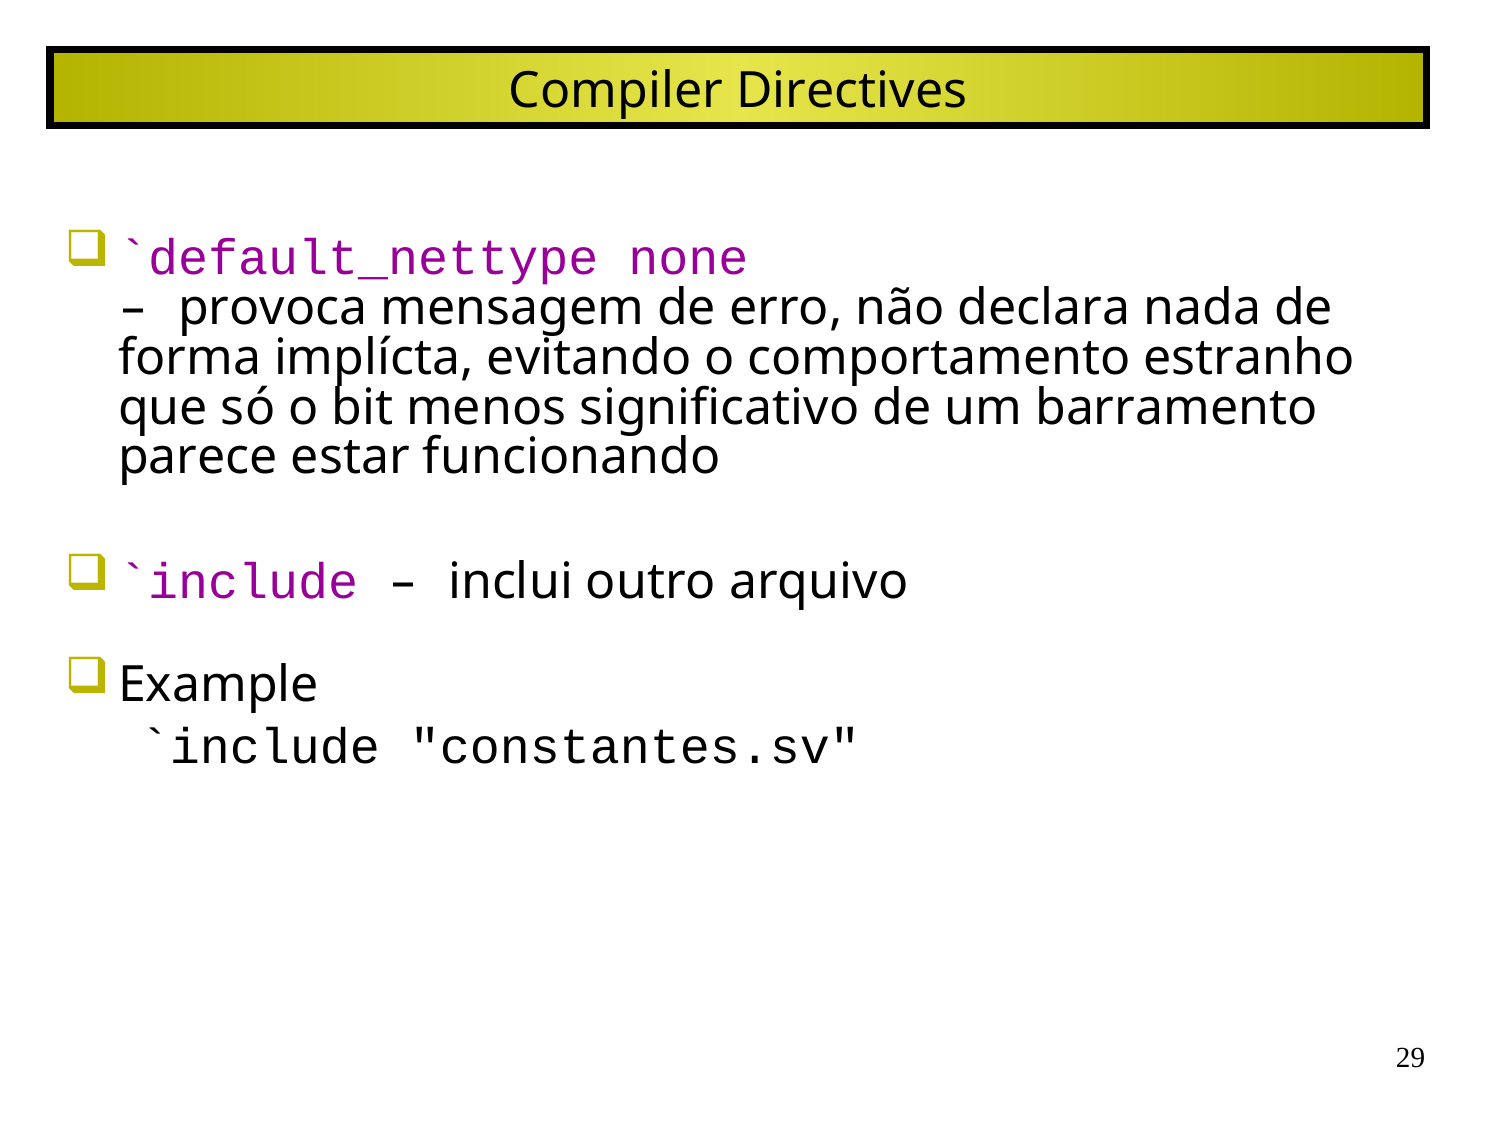

# Compiler Directives
`default_nettype none
– provoca mensagem de erro, não declara nada de forma implícta, evitando o comportamento estranho que só o bit menos significativo de um barramento parece estar funcionando
`include – inclui outro arquivo
Example
`include "constantes.sv"
29